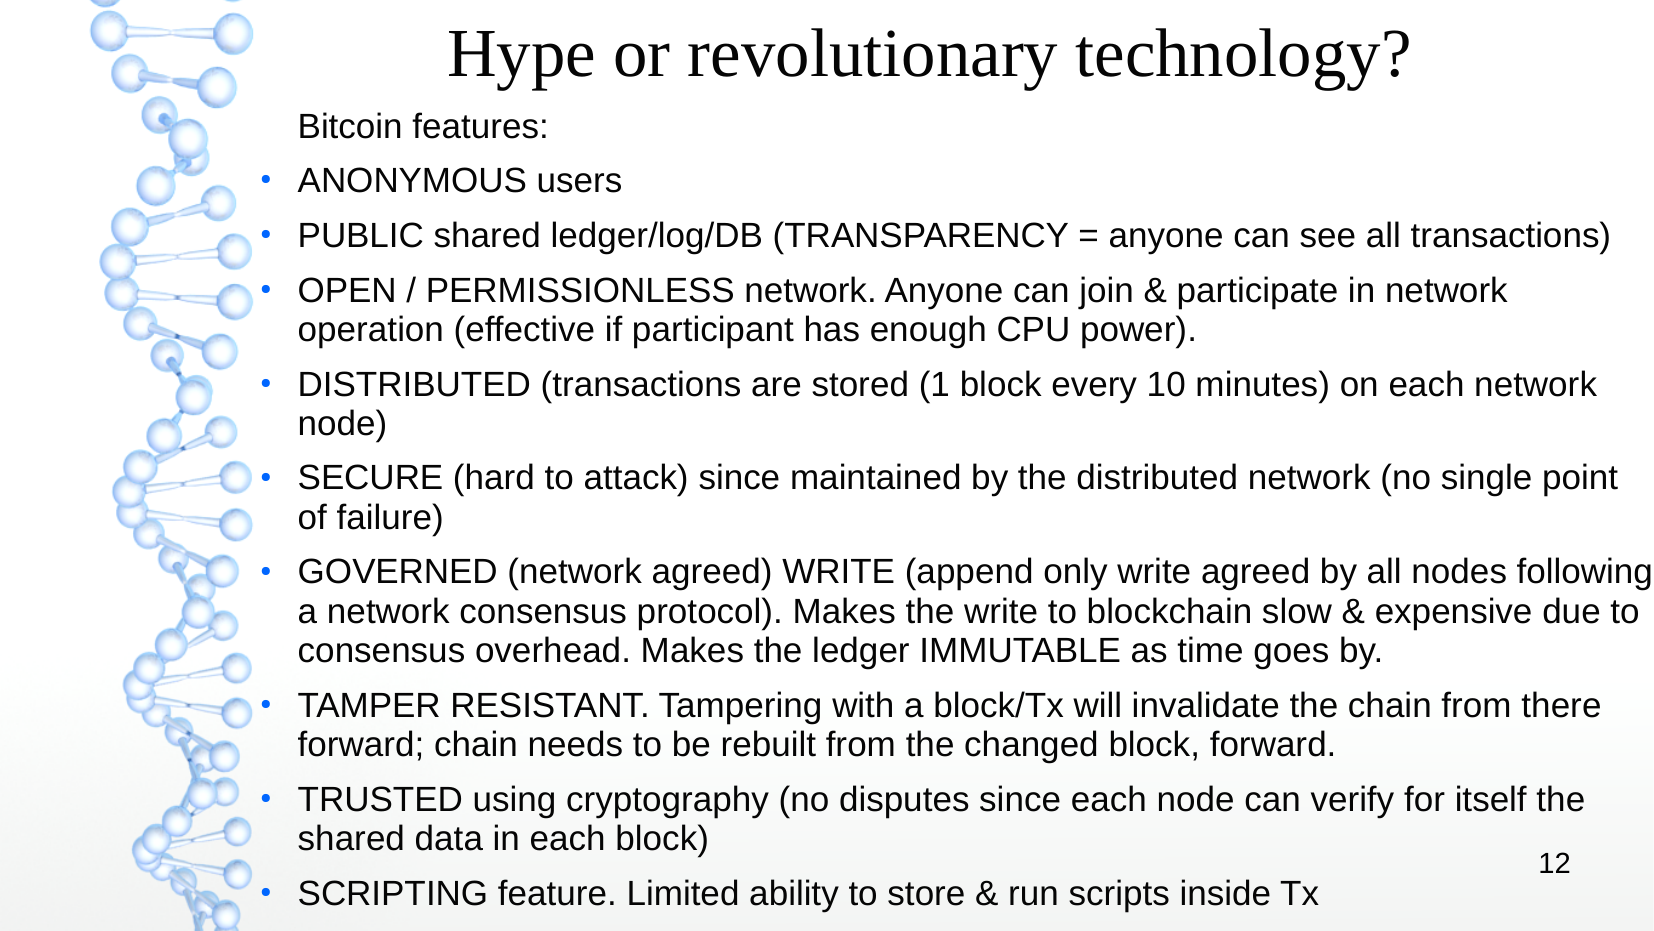

# Hype or revolutionary technology?
Bitcoin features:
ANONYMOUS users
PUBLIC shared ledger/log/DB (TRANSPARENCY = anyone can see all transactions)
OPEN / PERMISSIONLESS network. Anyone can join & participate in network operation (effective if participant has enough CPU power).
DISTRIBUTED (transactions are stored (1 block every 10 minutes) on each network node)
SECURE (hard to attack) since maintained by the distributed network (no single point of failure)
GOVERNED (network agreed) WRITE (append only write agreed by all nodes following a network consensus protocol). Makes the write to blockchain slow & expensive due to consensus overhead. Makes the ledger IMMUTABLE as time goes by.
TAMPER RESISTANT. Tampering with a block/Tx will invalidate the chain from there forward; chain needs to be rebuilt from the changed block, forward.
TRUSTED using cryptography (no disputes since each node can verify for itself the shared data in each block)
SCRIPTING feature. Limited ability to store & run scripts inside Tx
12